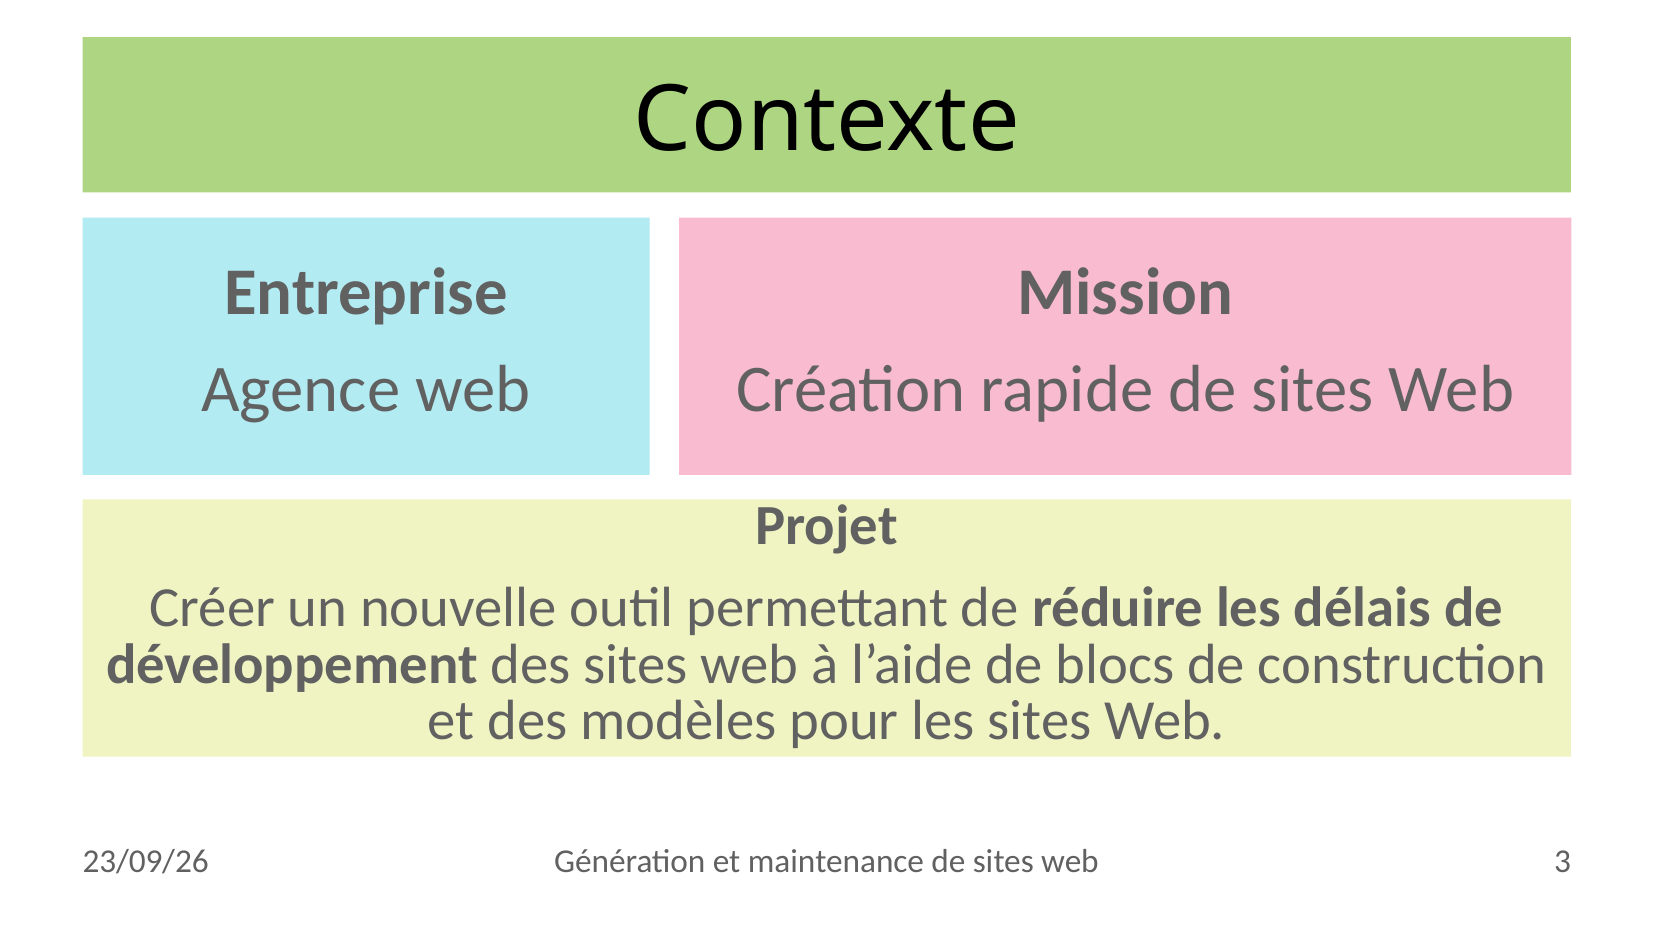

# Contexte
Entreprise
Agence web
Mission
Création rapide de sites Web
Projet
Créer un nouvelle outil permettant de réduire les délais de développement des sites web à l’aide de blocs de construction et des modèles pour les sites Web.
Génération et maintenance de sites web
3